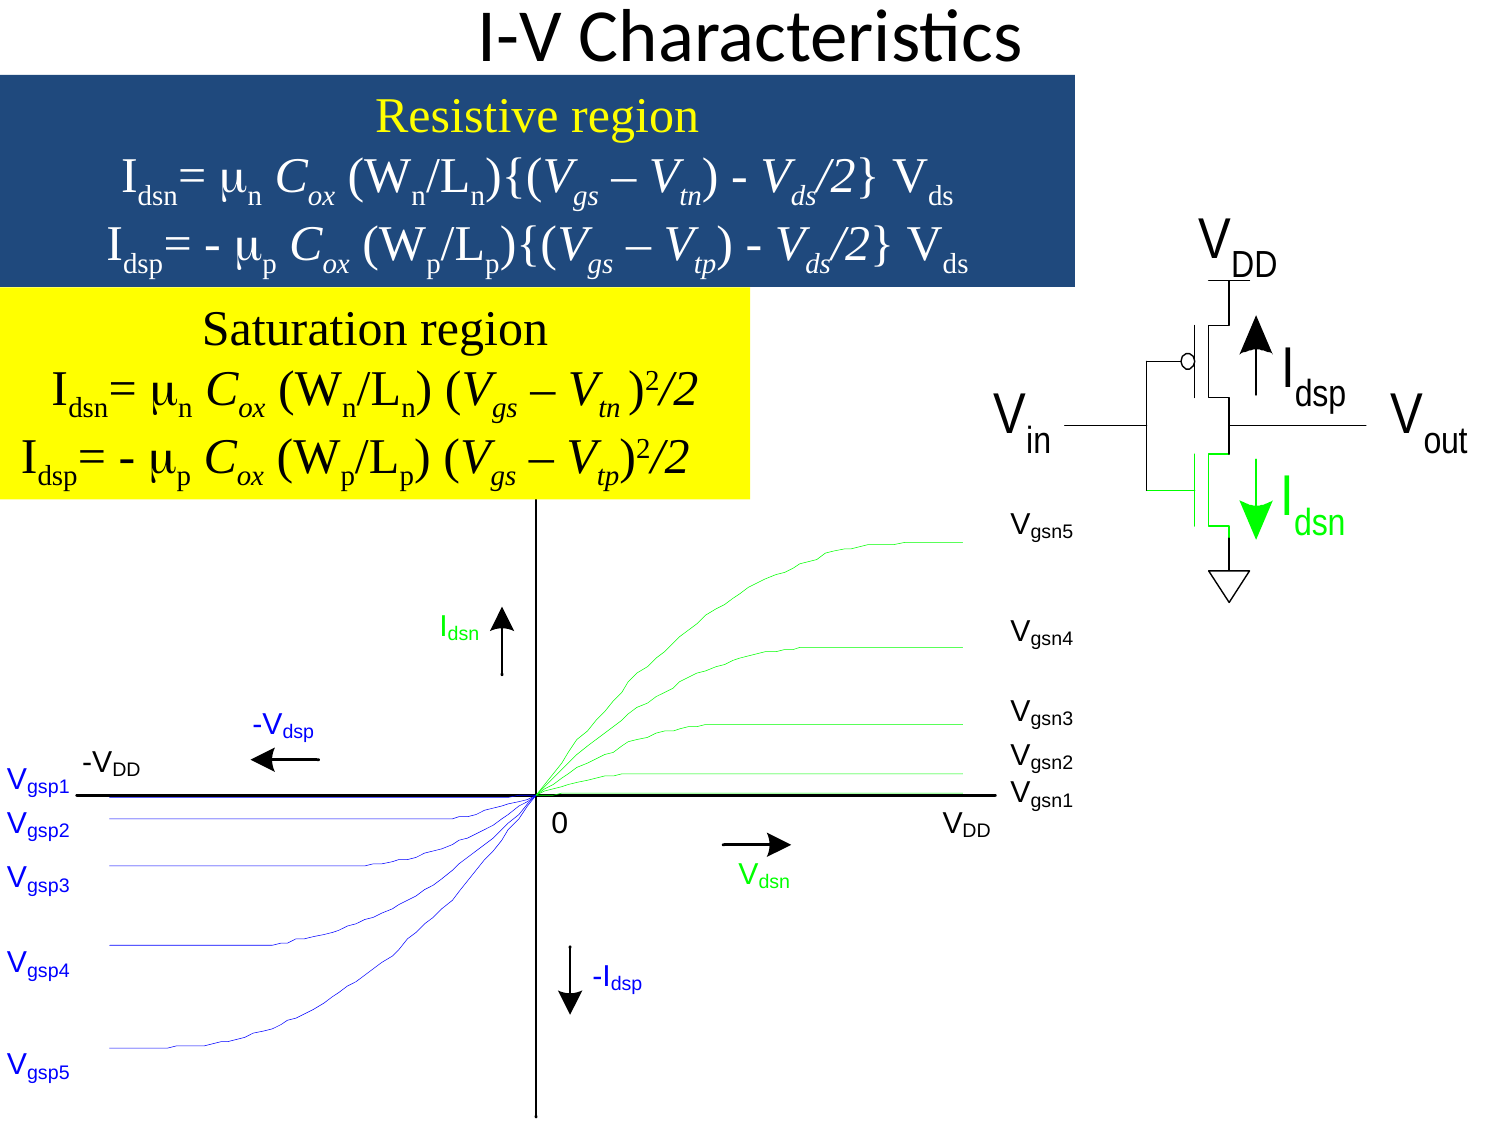

# I-V Characteristics
Resistive region
Idsn= n Cox (Wn/Ln){(Vgs – Vtn) - Vds/2} Vds
Idsp= - p Cox (Wp/Lp){(Vgs – Vtp) - Vds/2} Vds
Saturation region
Idsn= n Cox (Wn/Ln) (Vgs – Vtn )2/2
Idsp= - p Cox (Wp/Lp) (Vgs – Vtp)2/2